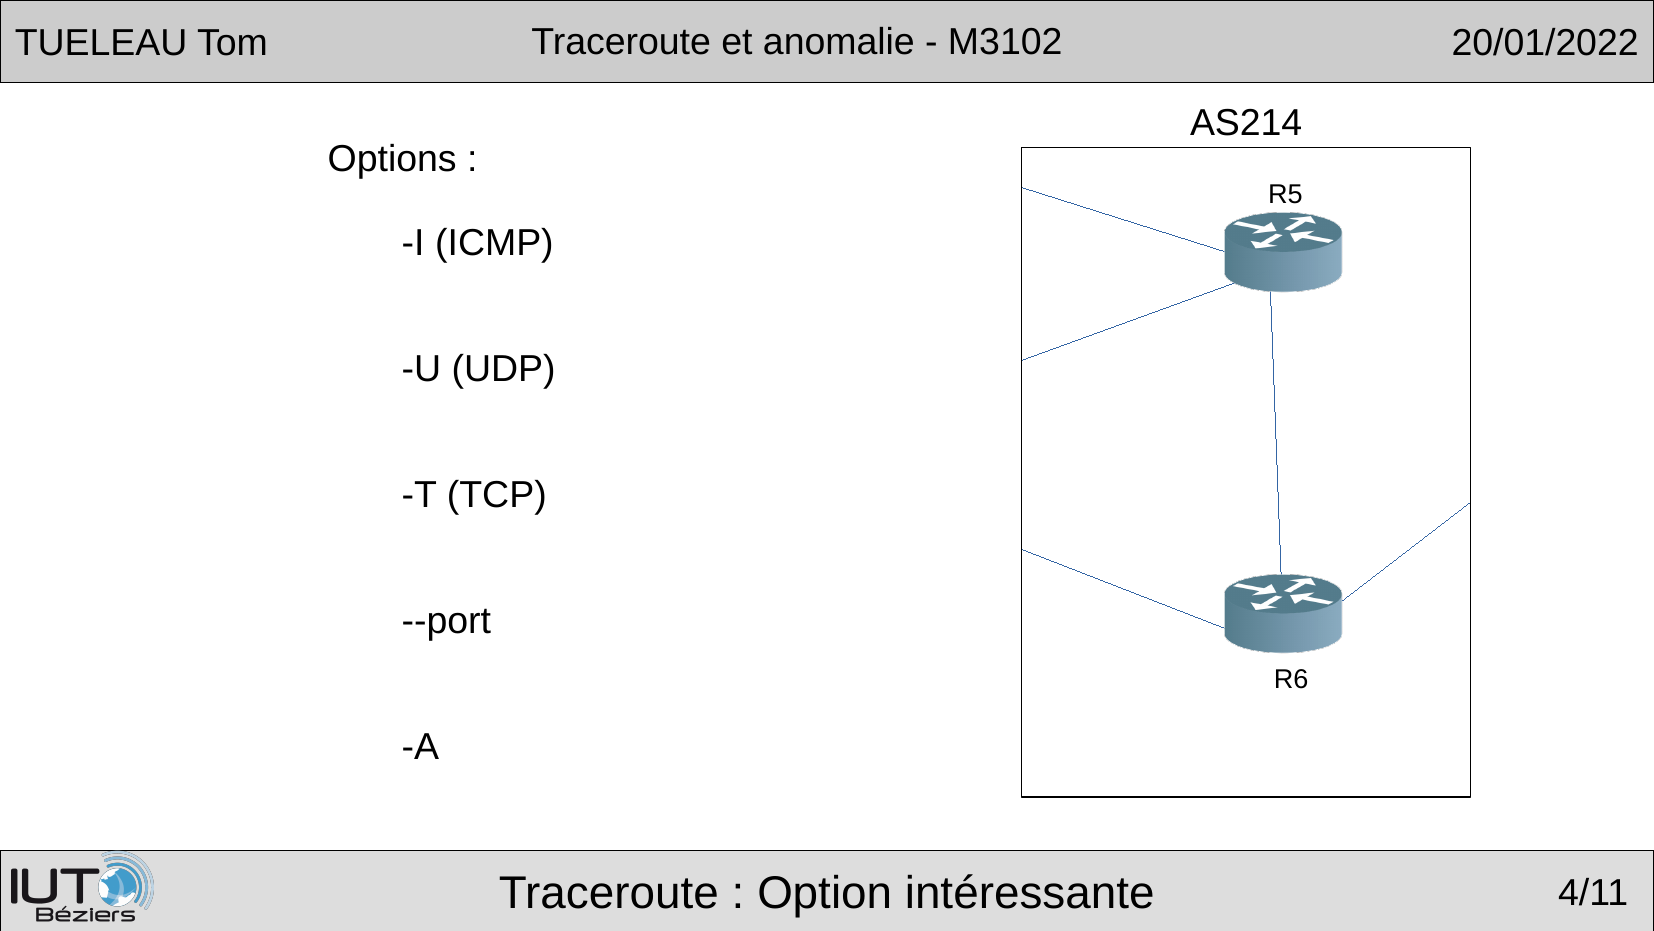

AS214
Options :
	-I (ICMP)
	-U (UDP)
	-T (TCP)
	--port
	-A
R5
R6
Traceroute : Option intéressante